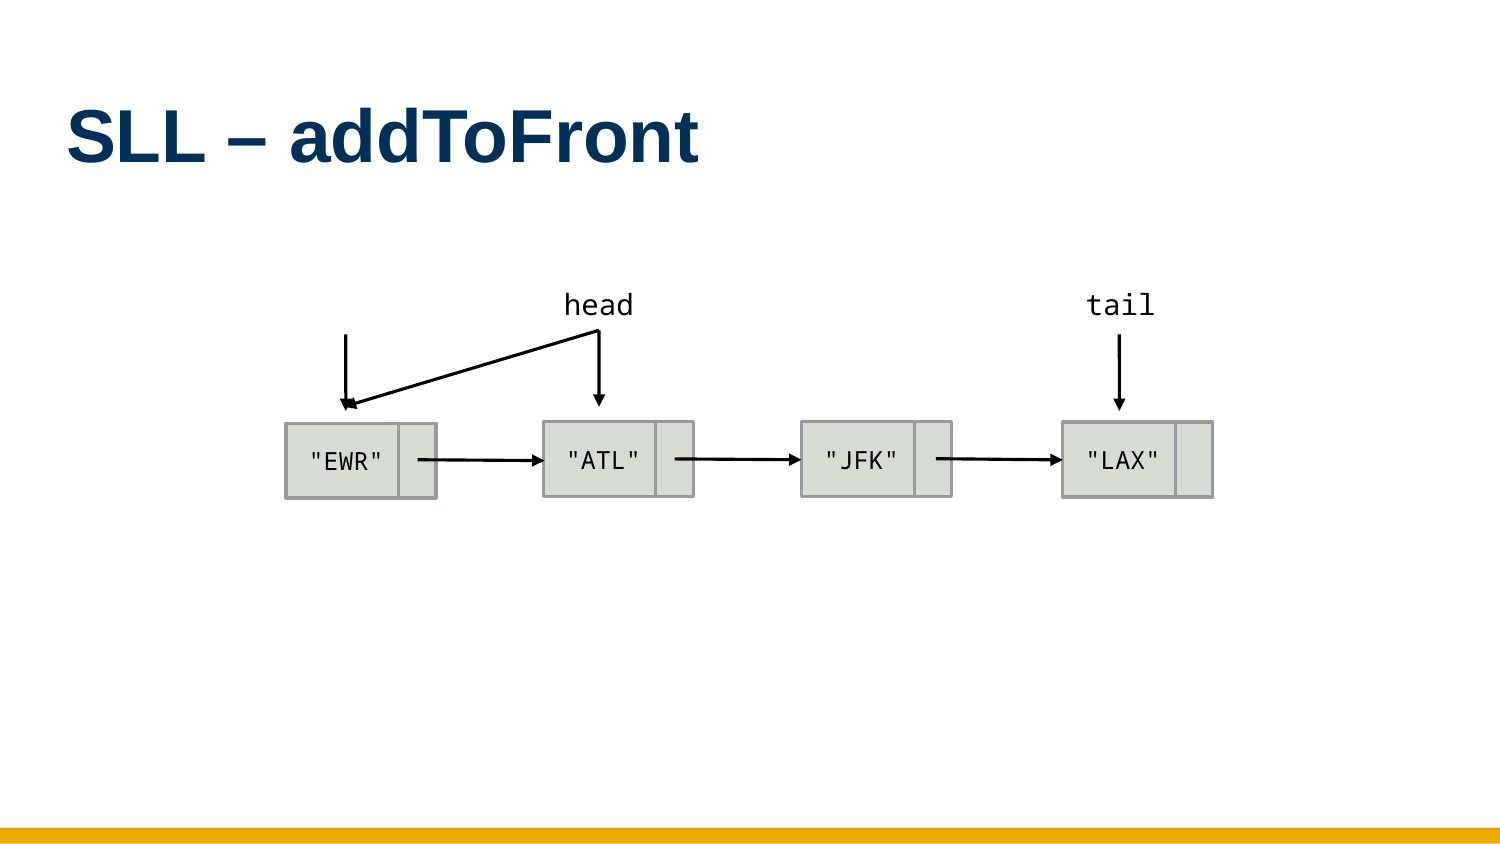

# SLL – addToFront
head
tail
"LAX"
"ATL"
"JFK"
"EWR"